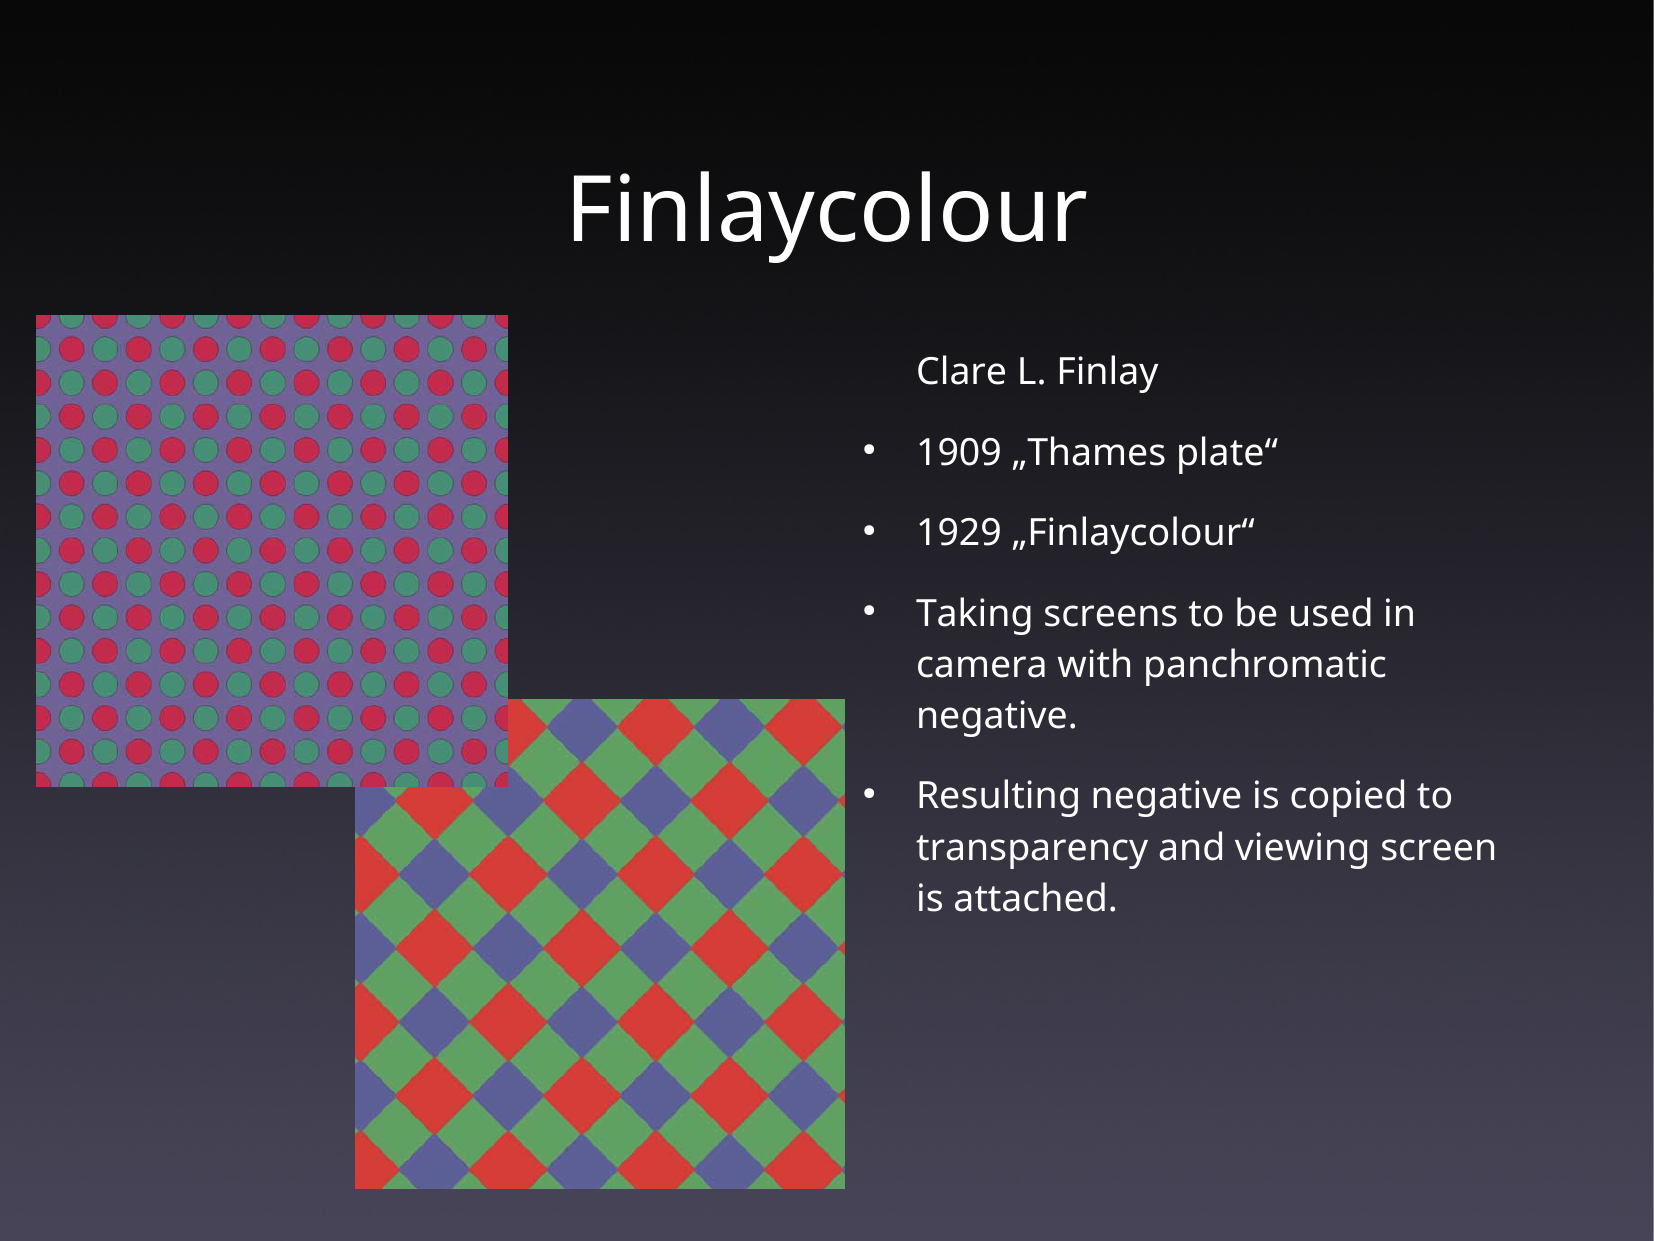

# Finlaycolour
Clare L. Finlay
1909 „Thames plate“
1929 „Finlaycolour“
Taking screens to be used in camera with panchromatic negative.
Resulting negative is copied to transparency and viewing screen is attached.